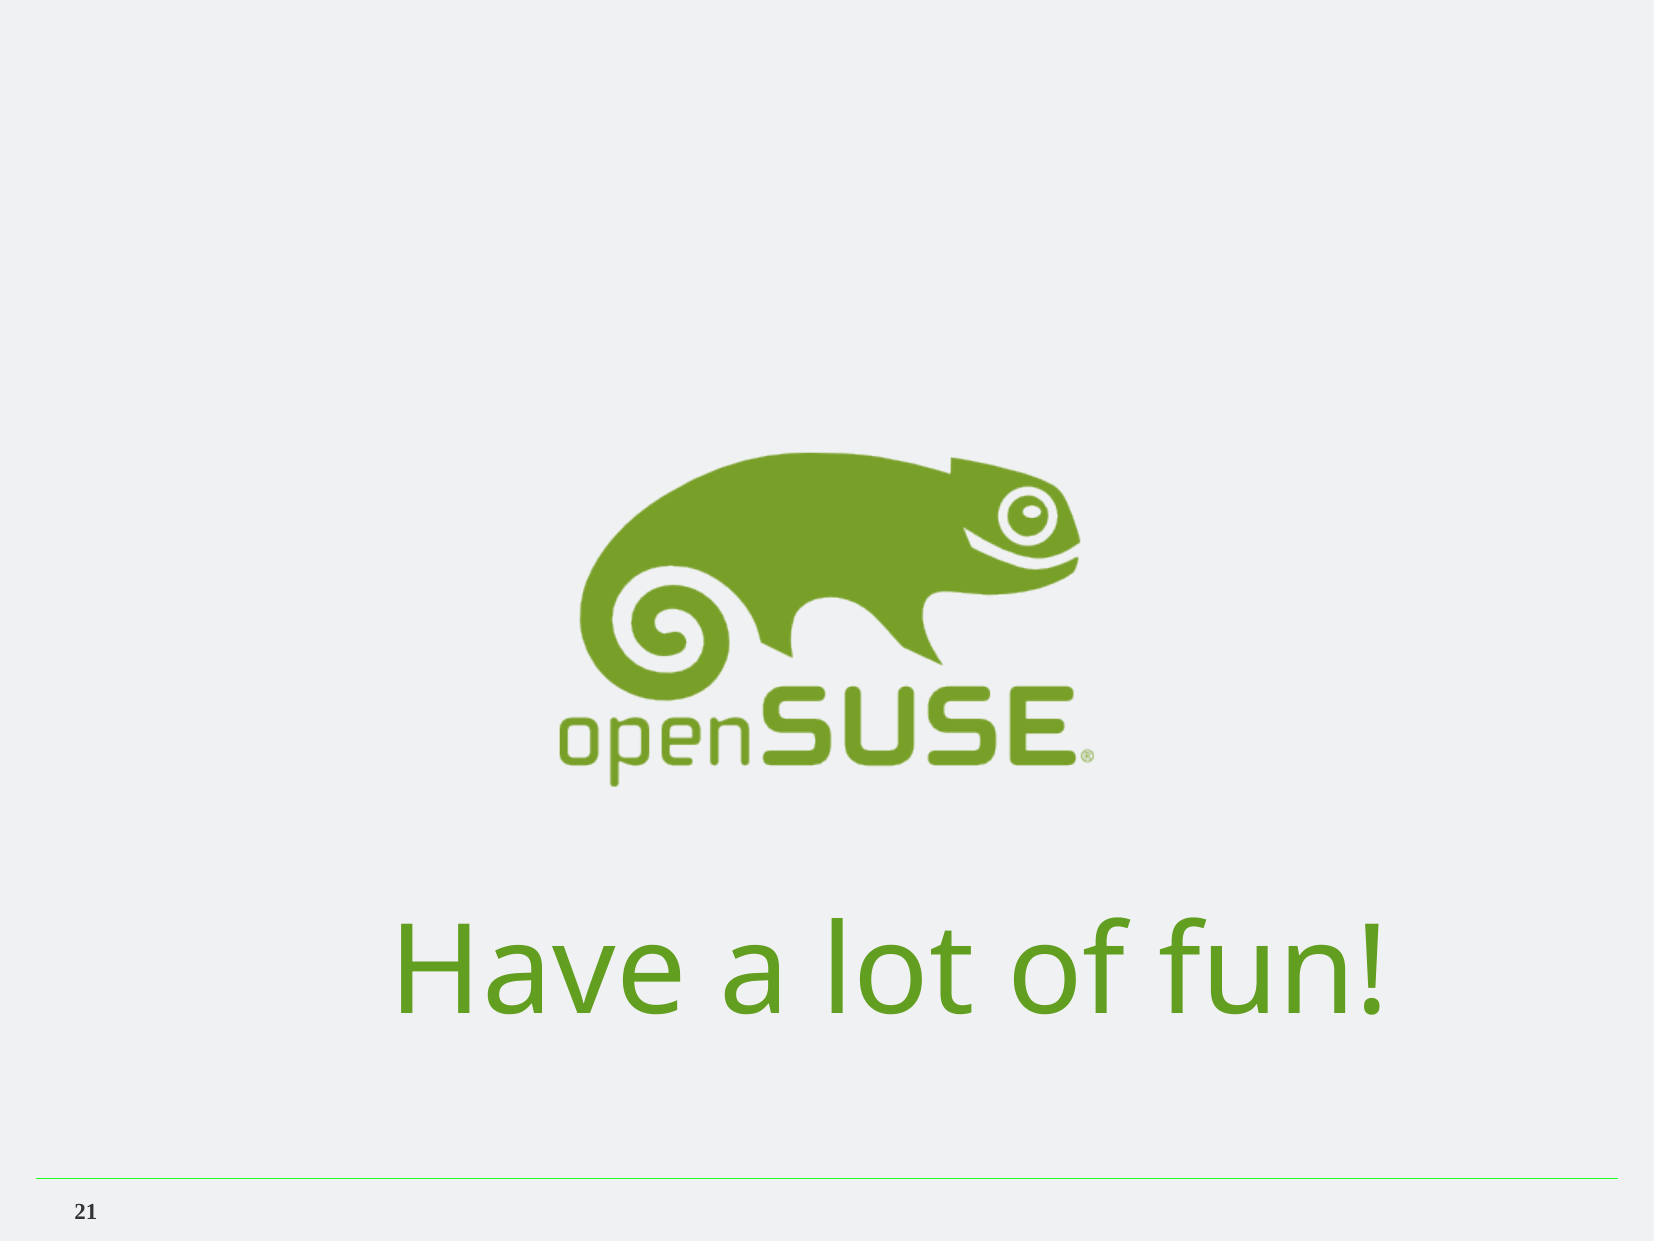

Have a lot of fun!
21
#